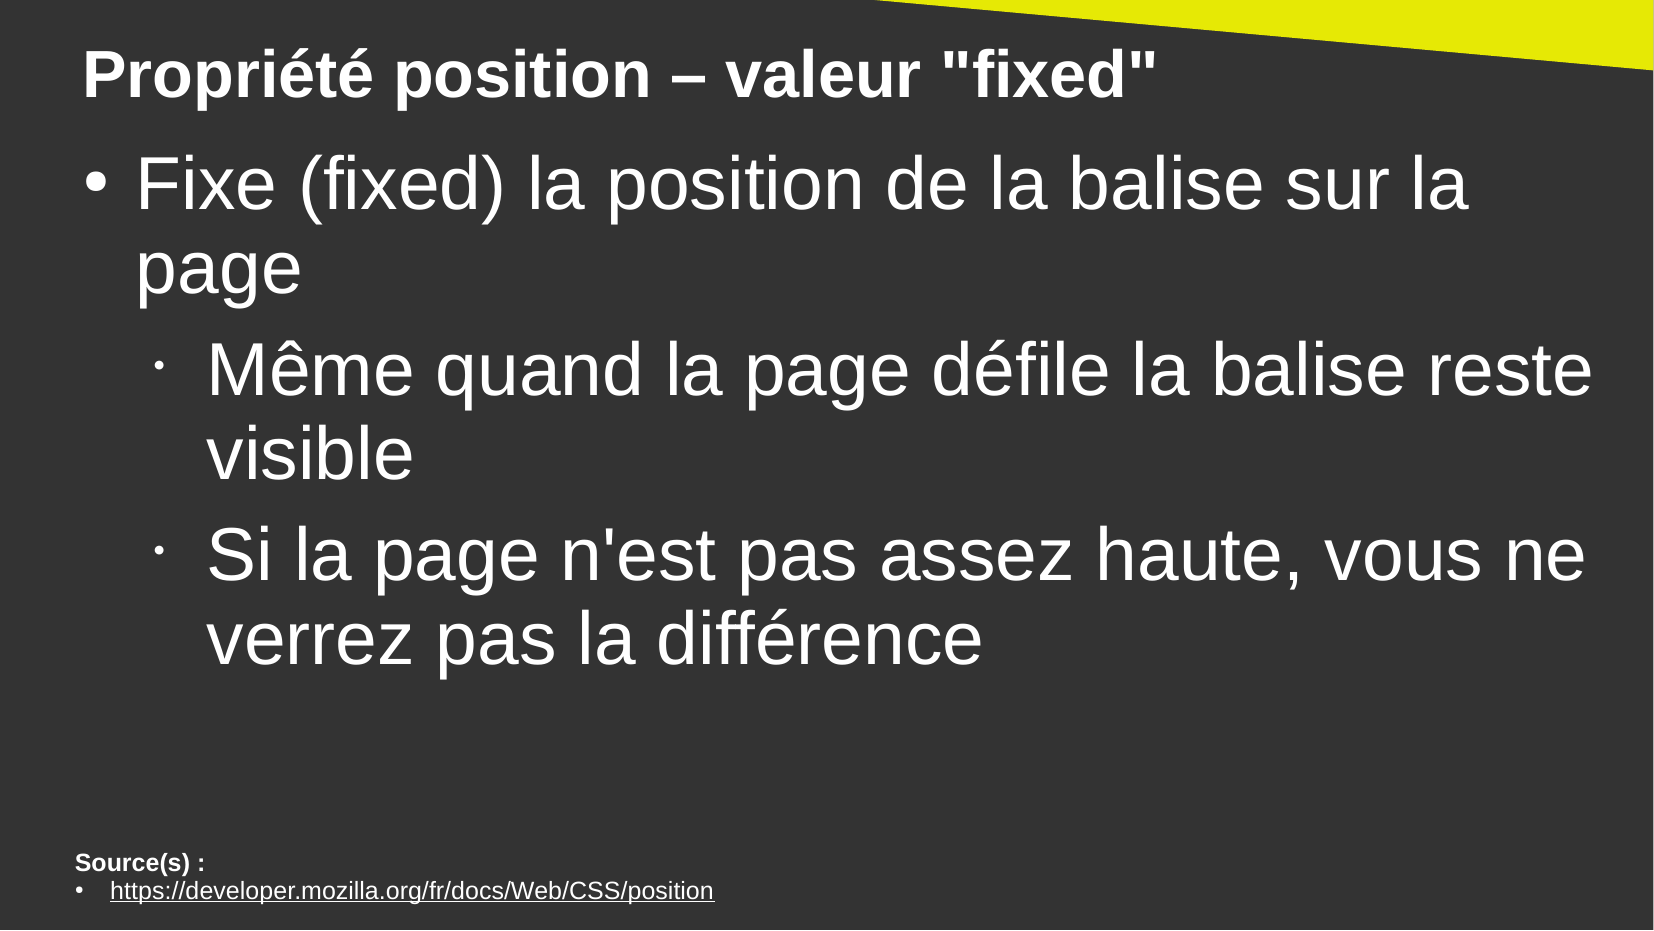

# Propriété position – valeur "fixed"
Fixe (fixed) la position de la balise sur la page
Même quand la page défile la balise reste visible
Si la page n'est pas assez haute, vous ne verrez pas la différence
Source(s) :
https://developer.mozilla.org/fr/docs/Web/CSS/position